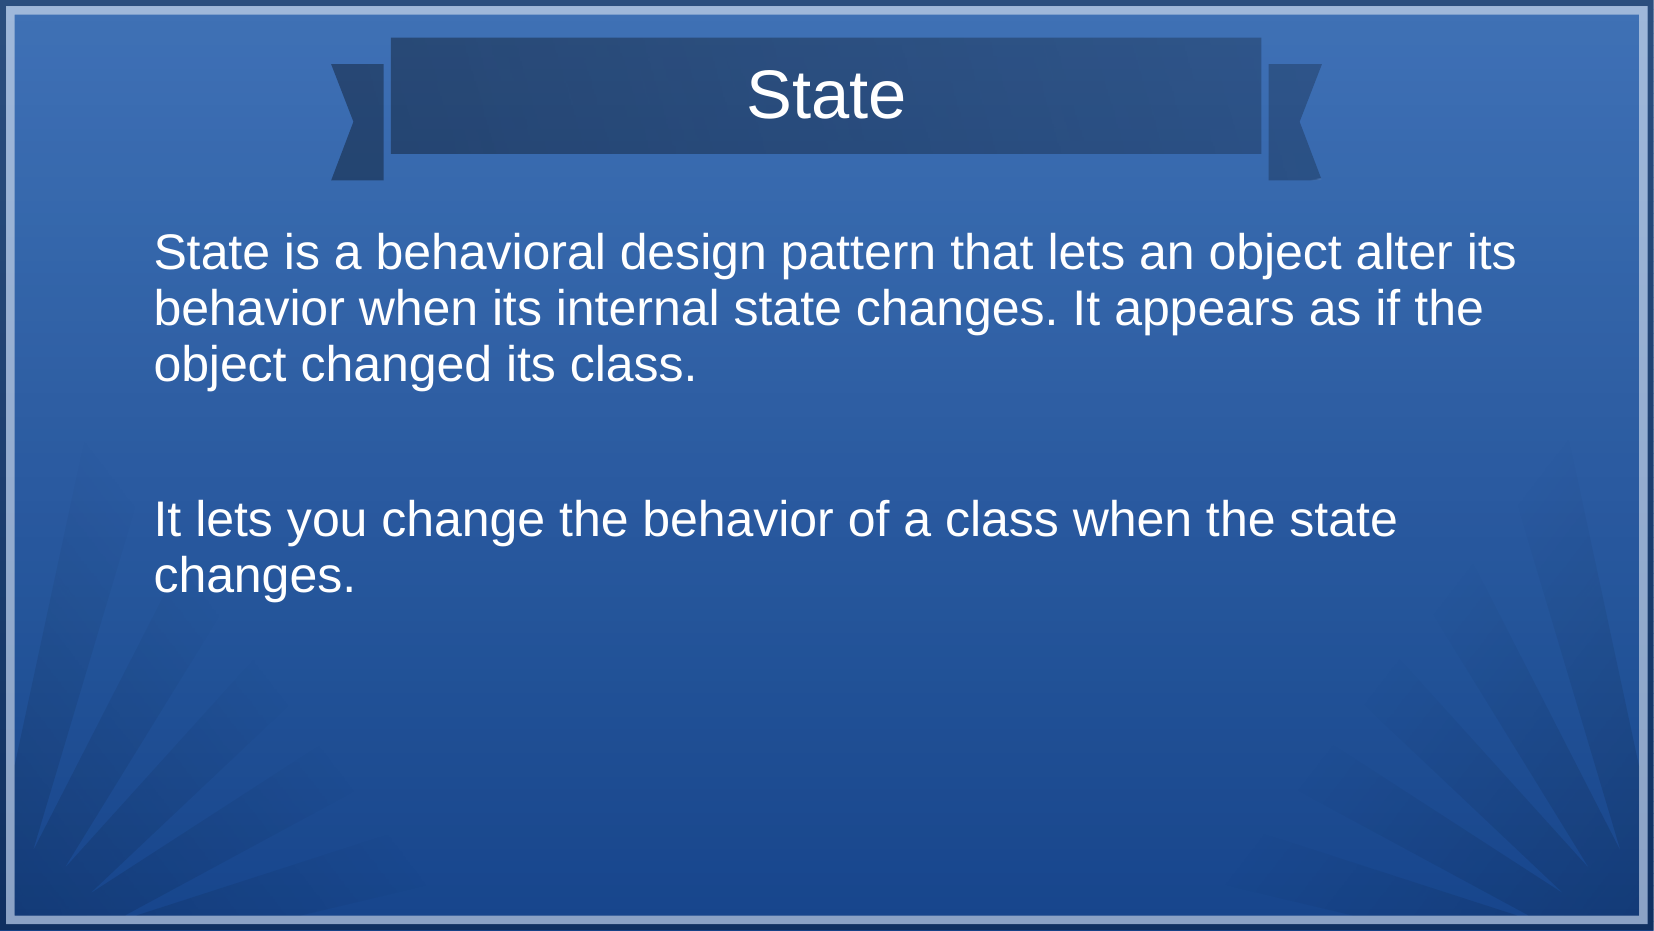

# State
State is a behavioral design pattern that lets an object alter its behavior when its internal state changes. It appears as if the object changed its class.
It lets you change the behavior of a class when the state changes.